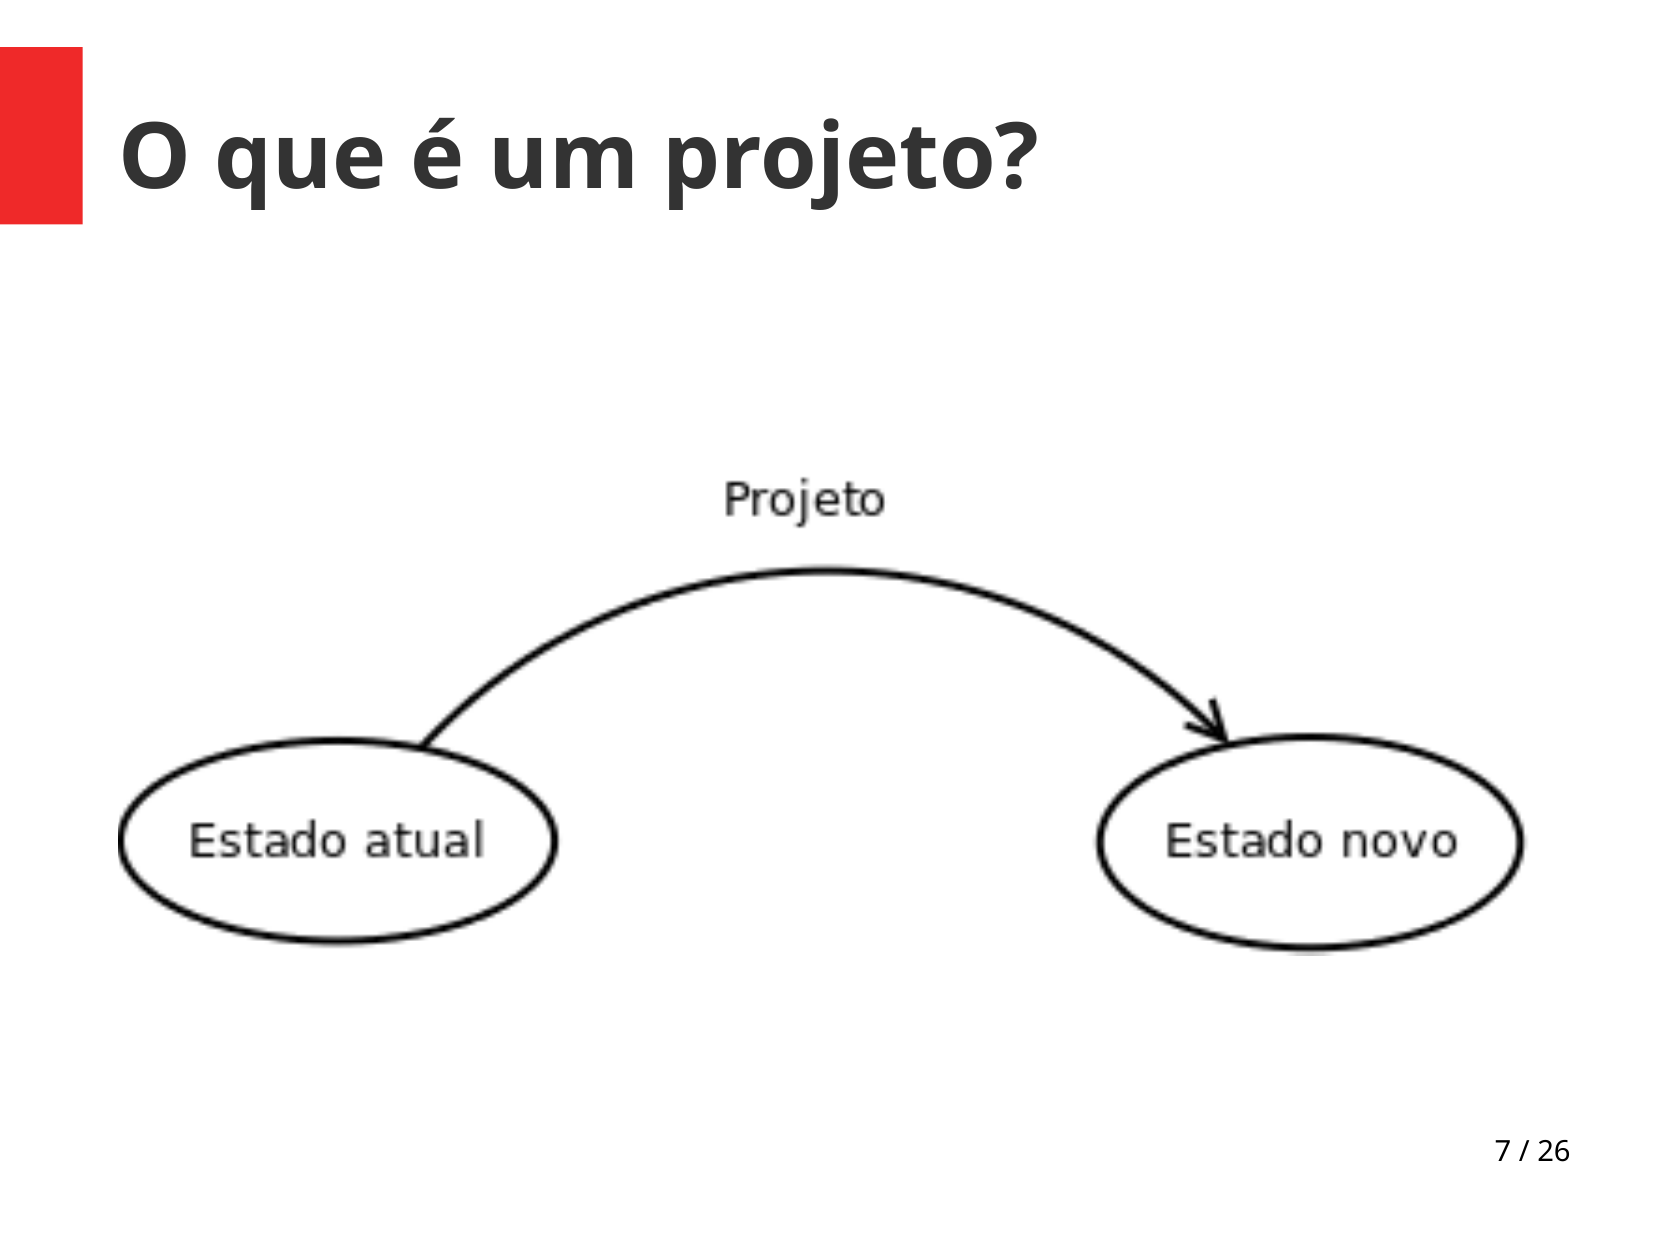

# O que é um projeto?
7